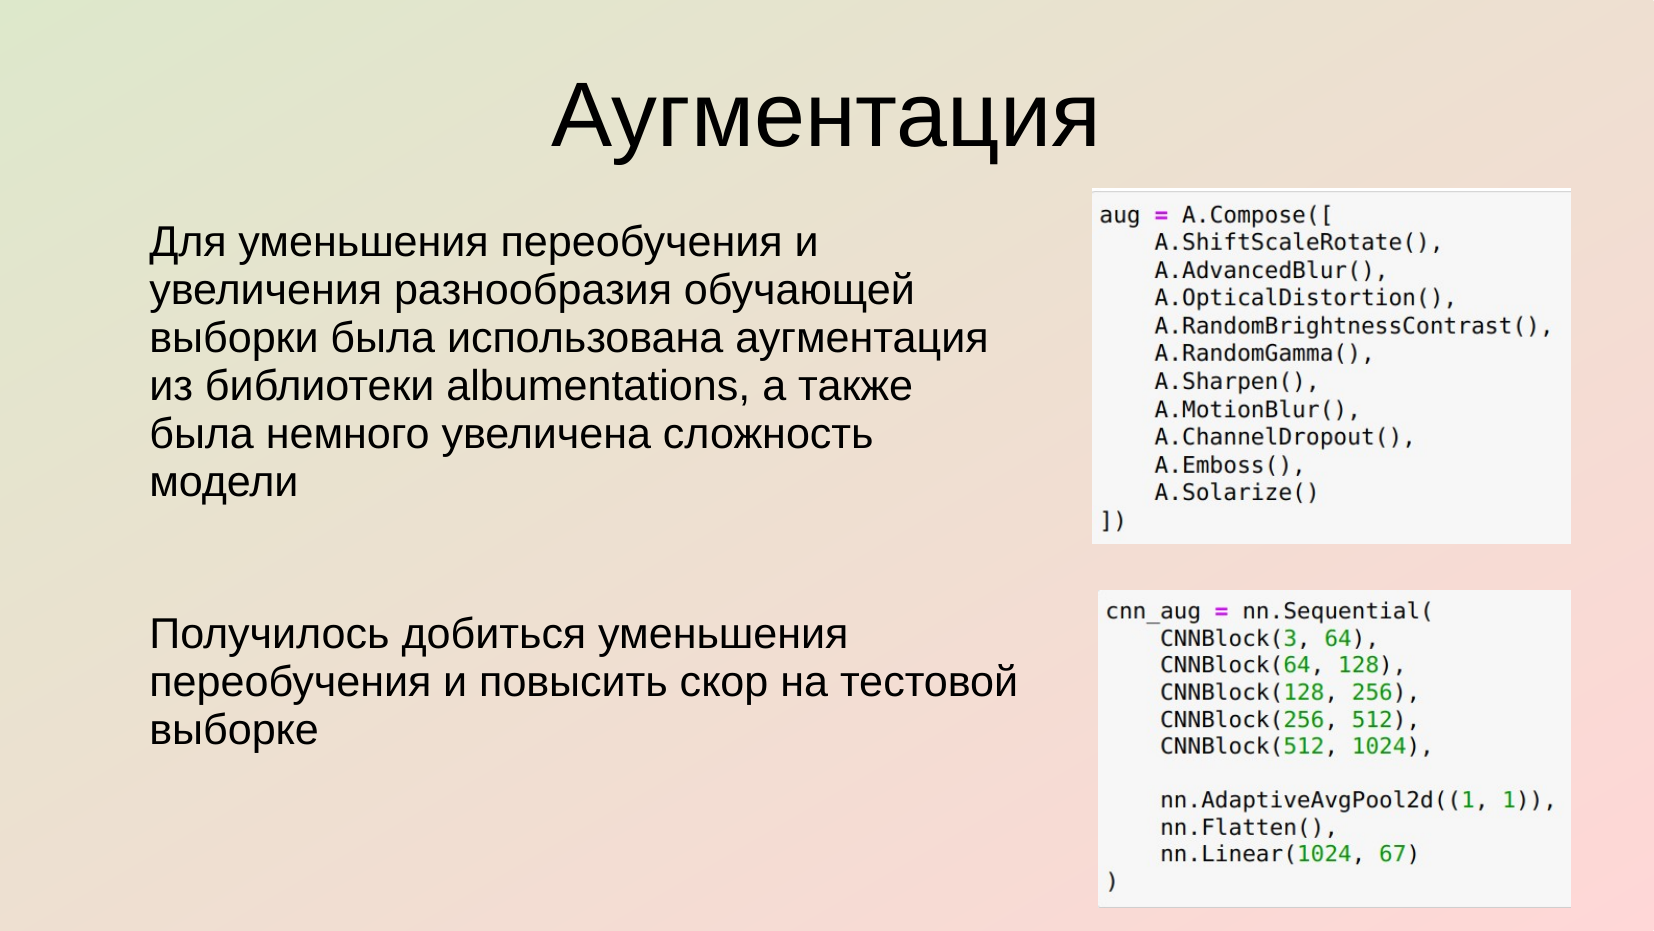

# Аугментация
Для уменьшения переобучения и увеличения разнообразия обучающей выборки была использована аугментация из библиотеки albumentations, а также была немного увеличена сложность модели
Получилось добиться уменьшения переобучения и повысить скор на тестовой выборке